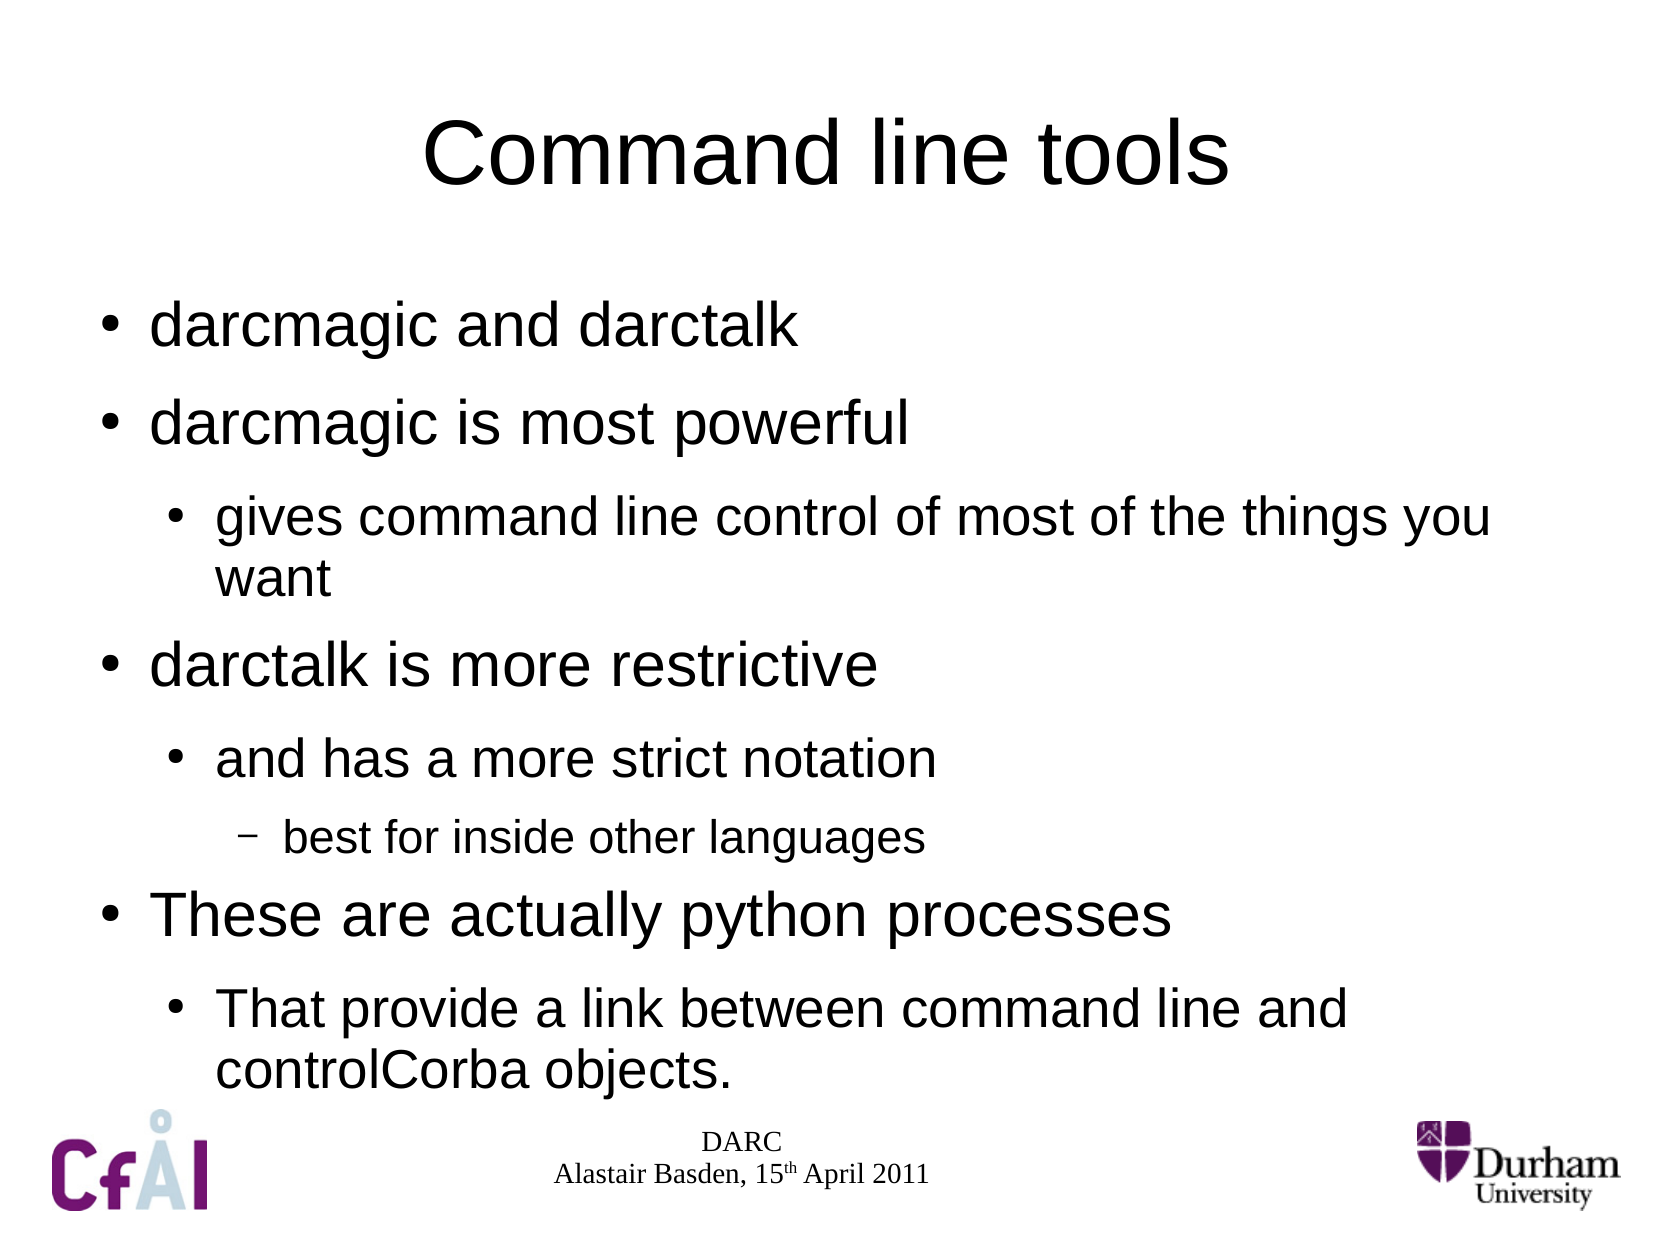

# Command line tools
darcmagic and darctalk
darcmagic is most powerful
gives command line control of most of the things you want
darctalk is more restrictive
and has a more strict notation
best for inside other languages
These are actually python processes
That provide a link between command line and controlCorba objects.